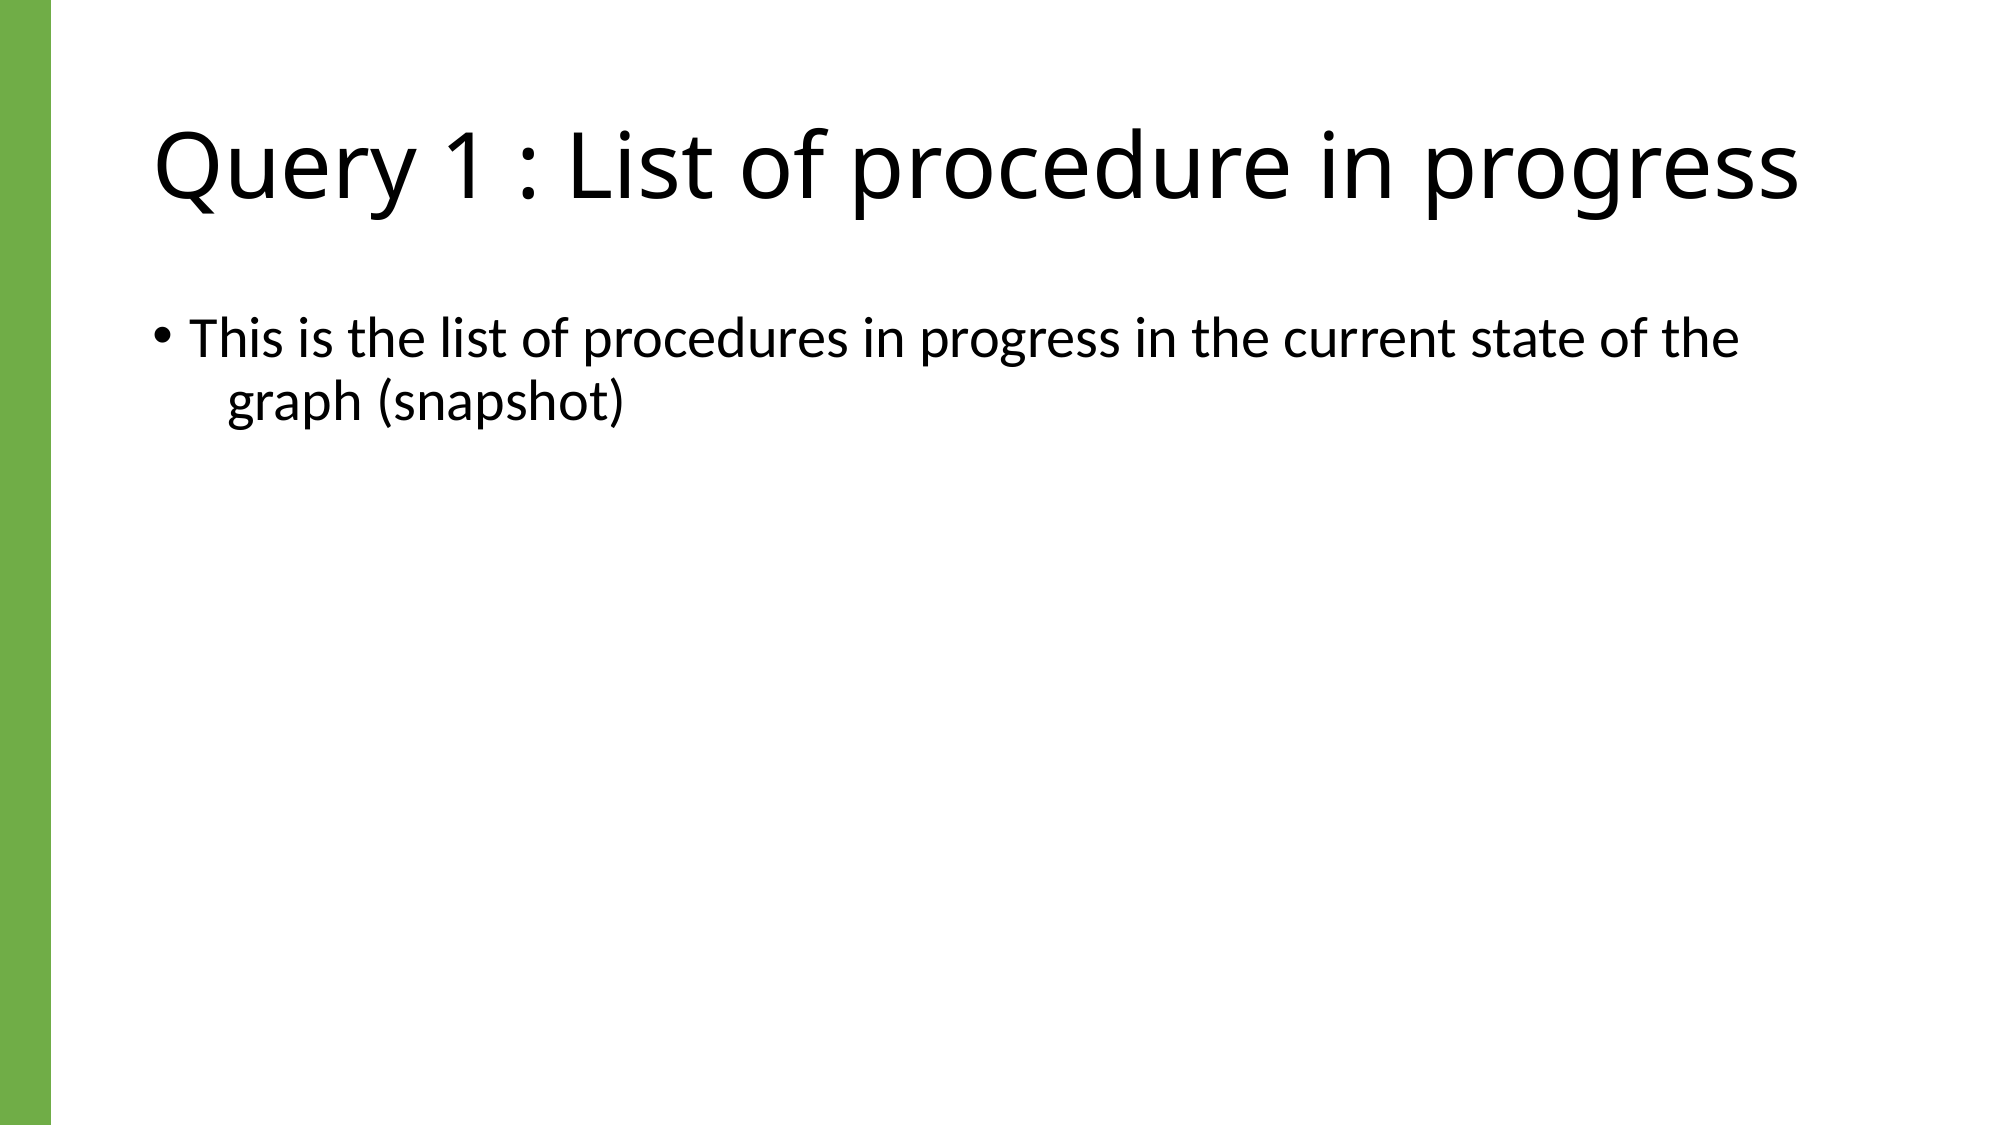

# Query 1 : List of procedure in progress
This is the list of procedures in progress in the current state of the graph (snapshot)